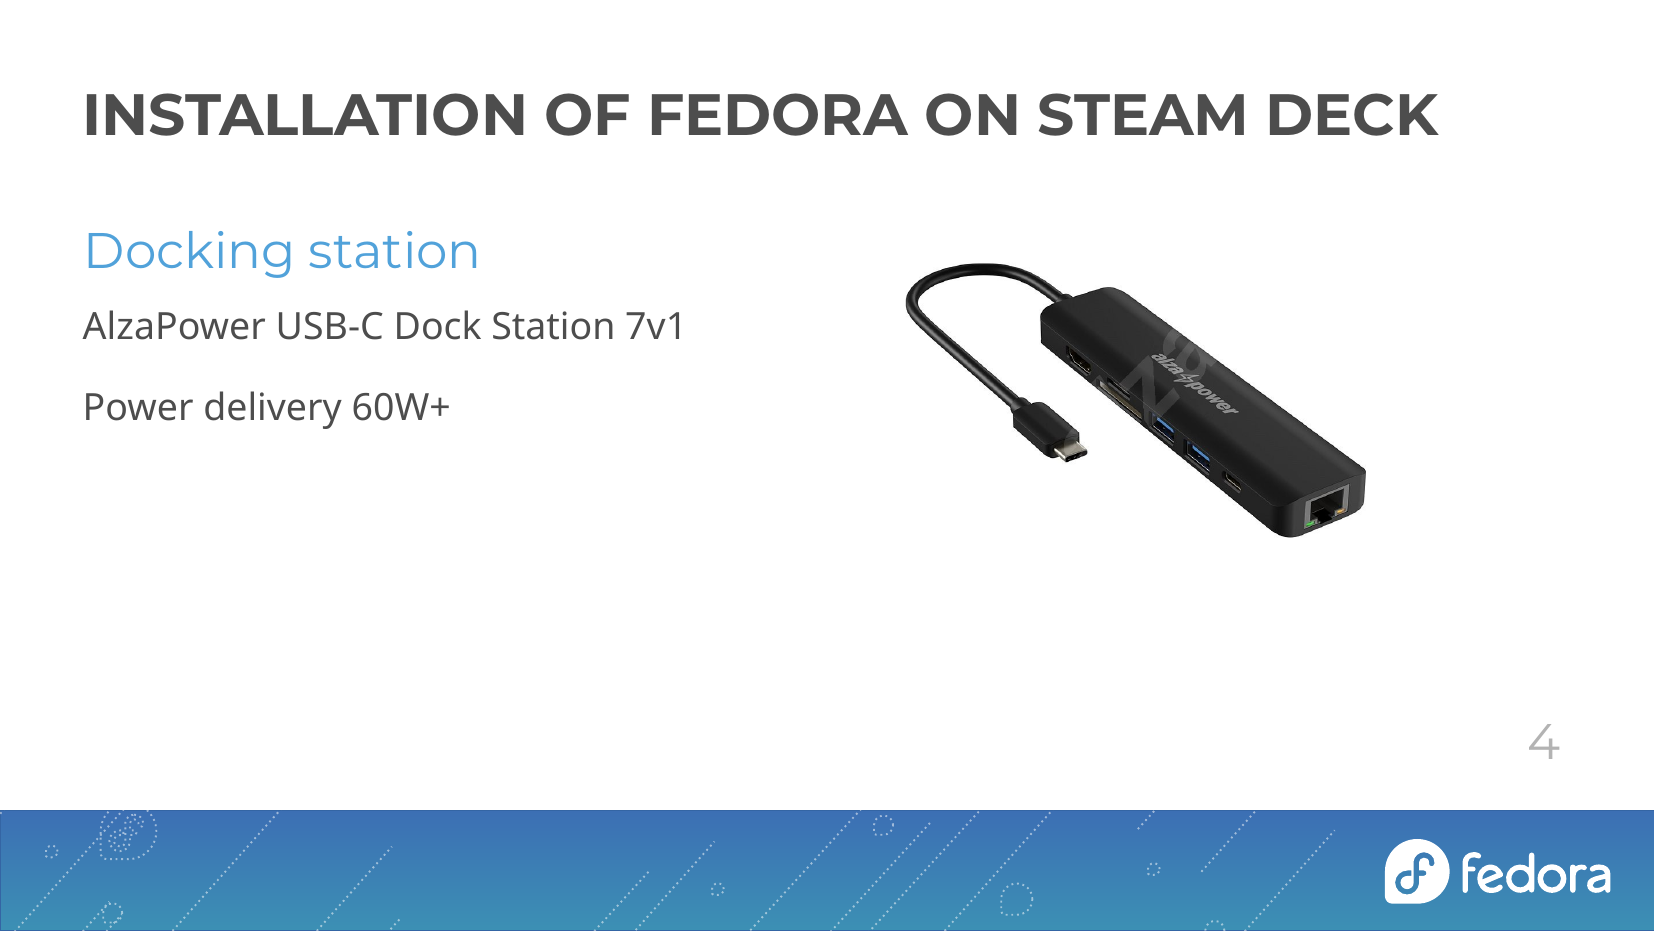

# Installation of Fedora on Steam Deck
Docking station
AlzaPower USB-C Dock Station 7v1
Power delivery 60W+
4